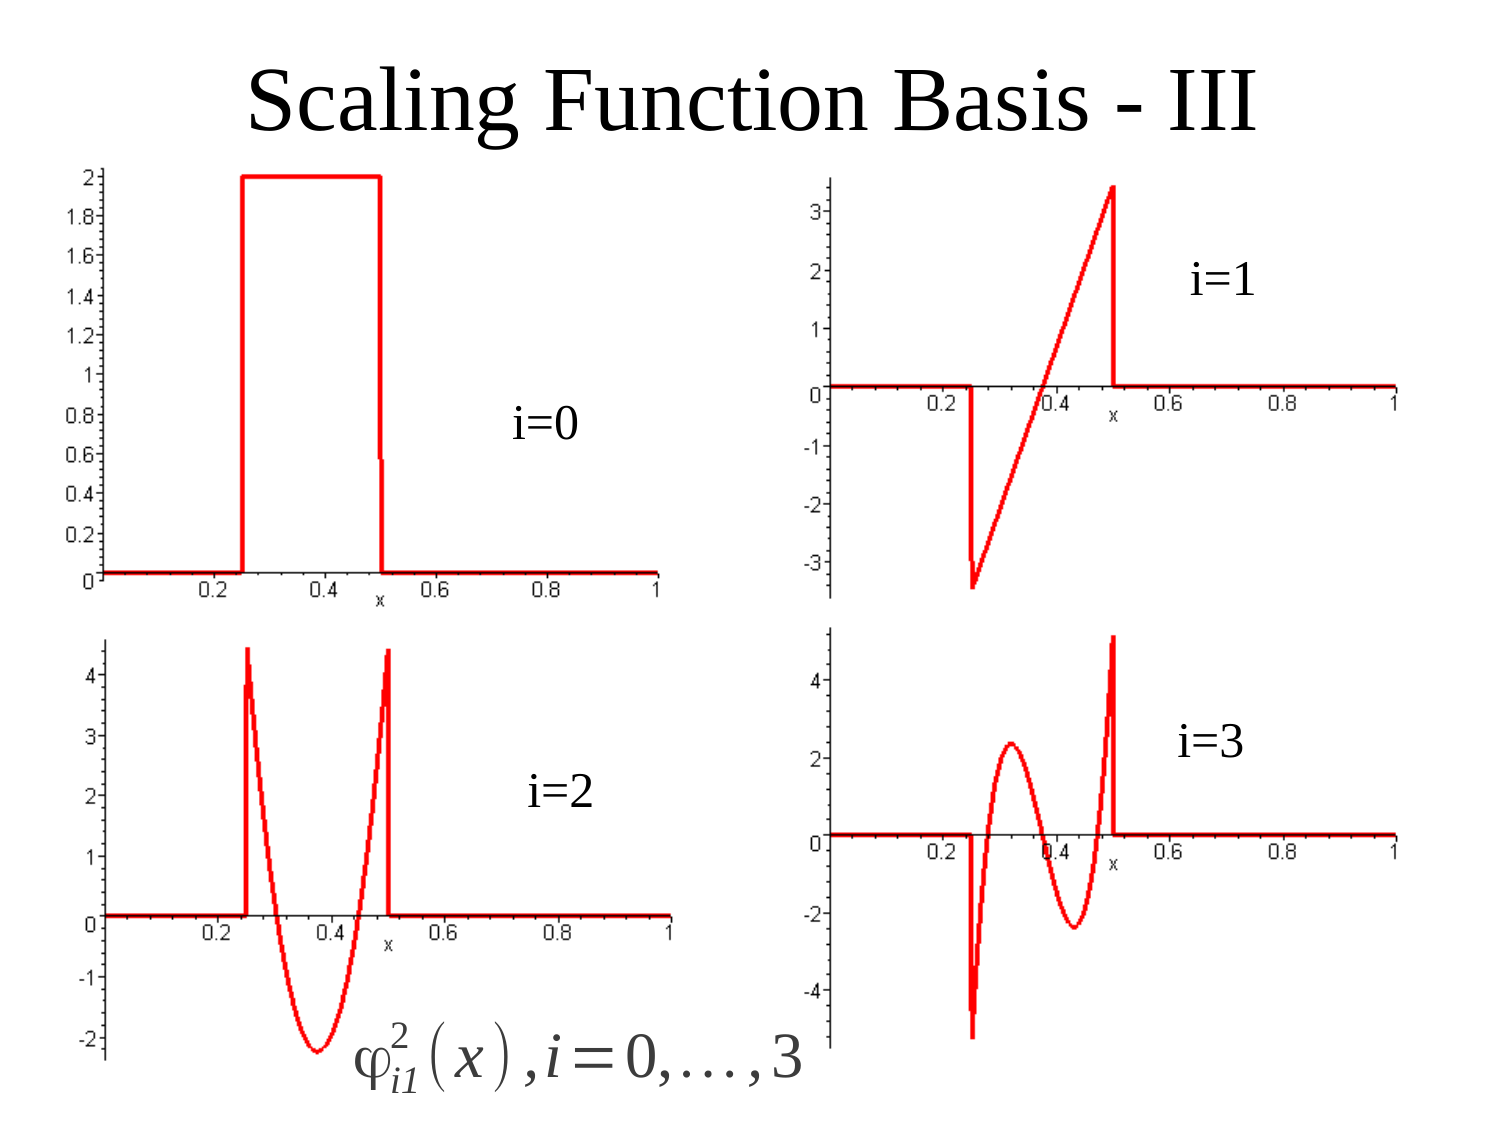

# Scaling Function Basis - III
i=1
i=0
i=3
i=2